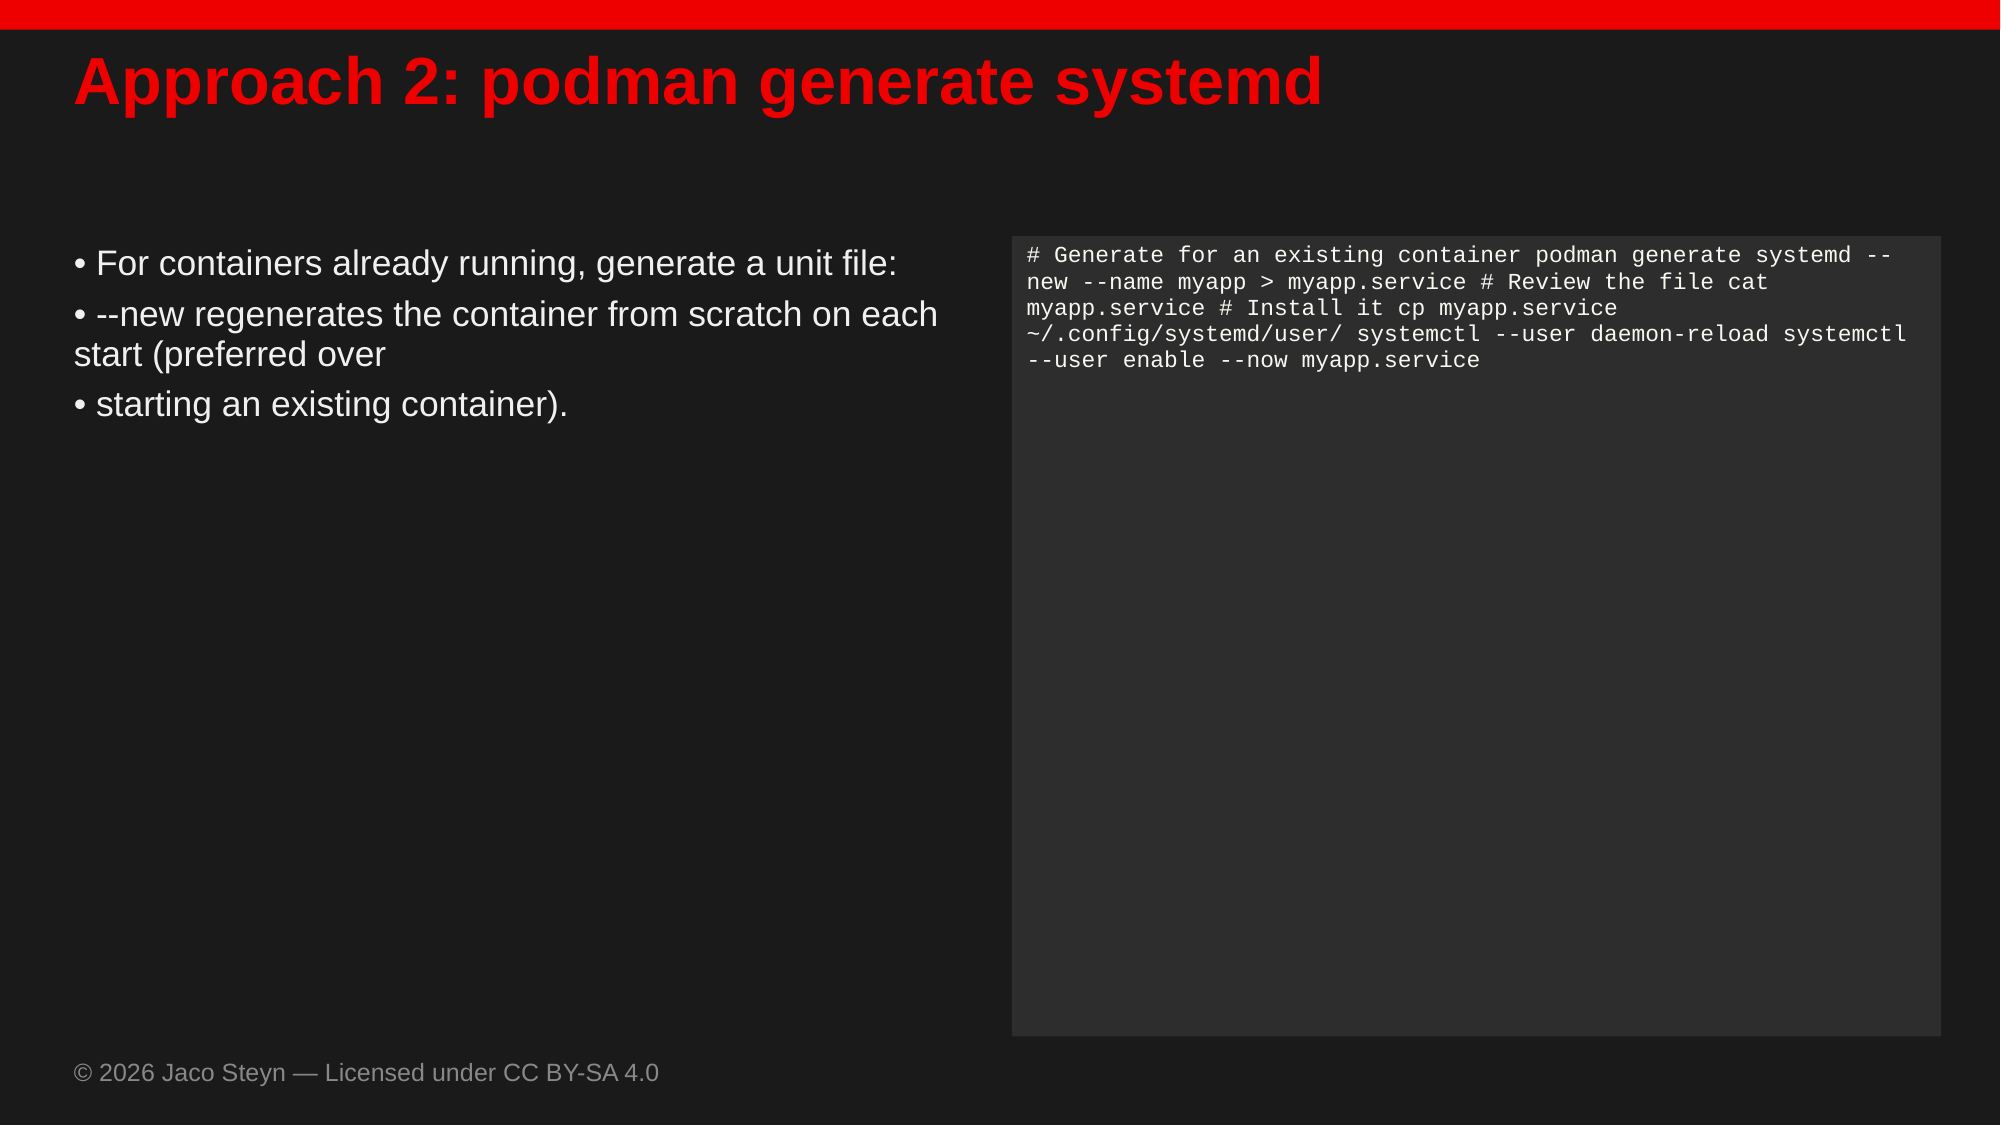

Approach 2: podman generate systemd
• For containers already running, generate a unit file:
• --new regenerates the container from scratch on each start (preferred over
• starting an existing container).
# Generate for an existing container podman generate systemd --new --name myapp > myapp.service # Review the file cat myapp.service # Install it cp myapp.service ~/.config/systemd/user/ systemctl --user daemon-reload systemctl --user enable --now myapp.service
© 2026 Jaco Steyn — Licensed under CC BY-SA 4.0